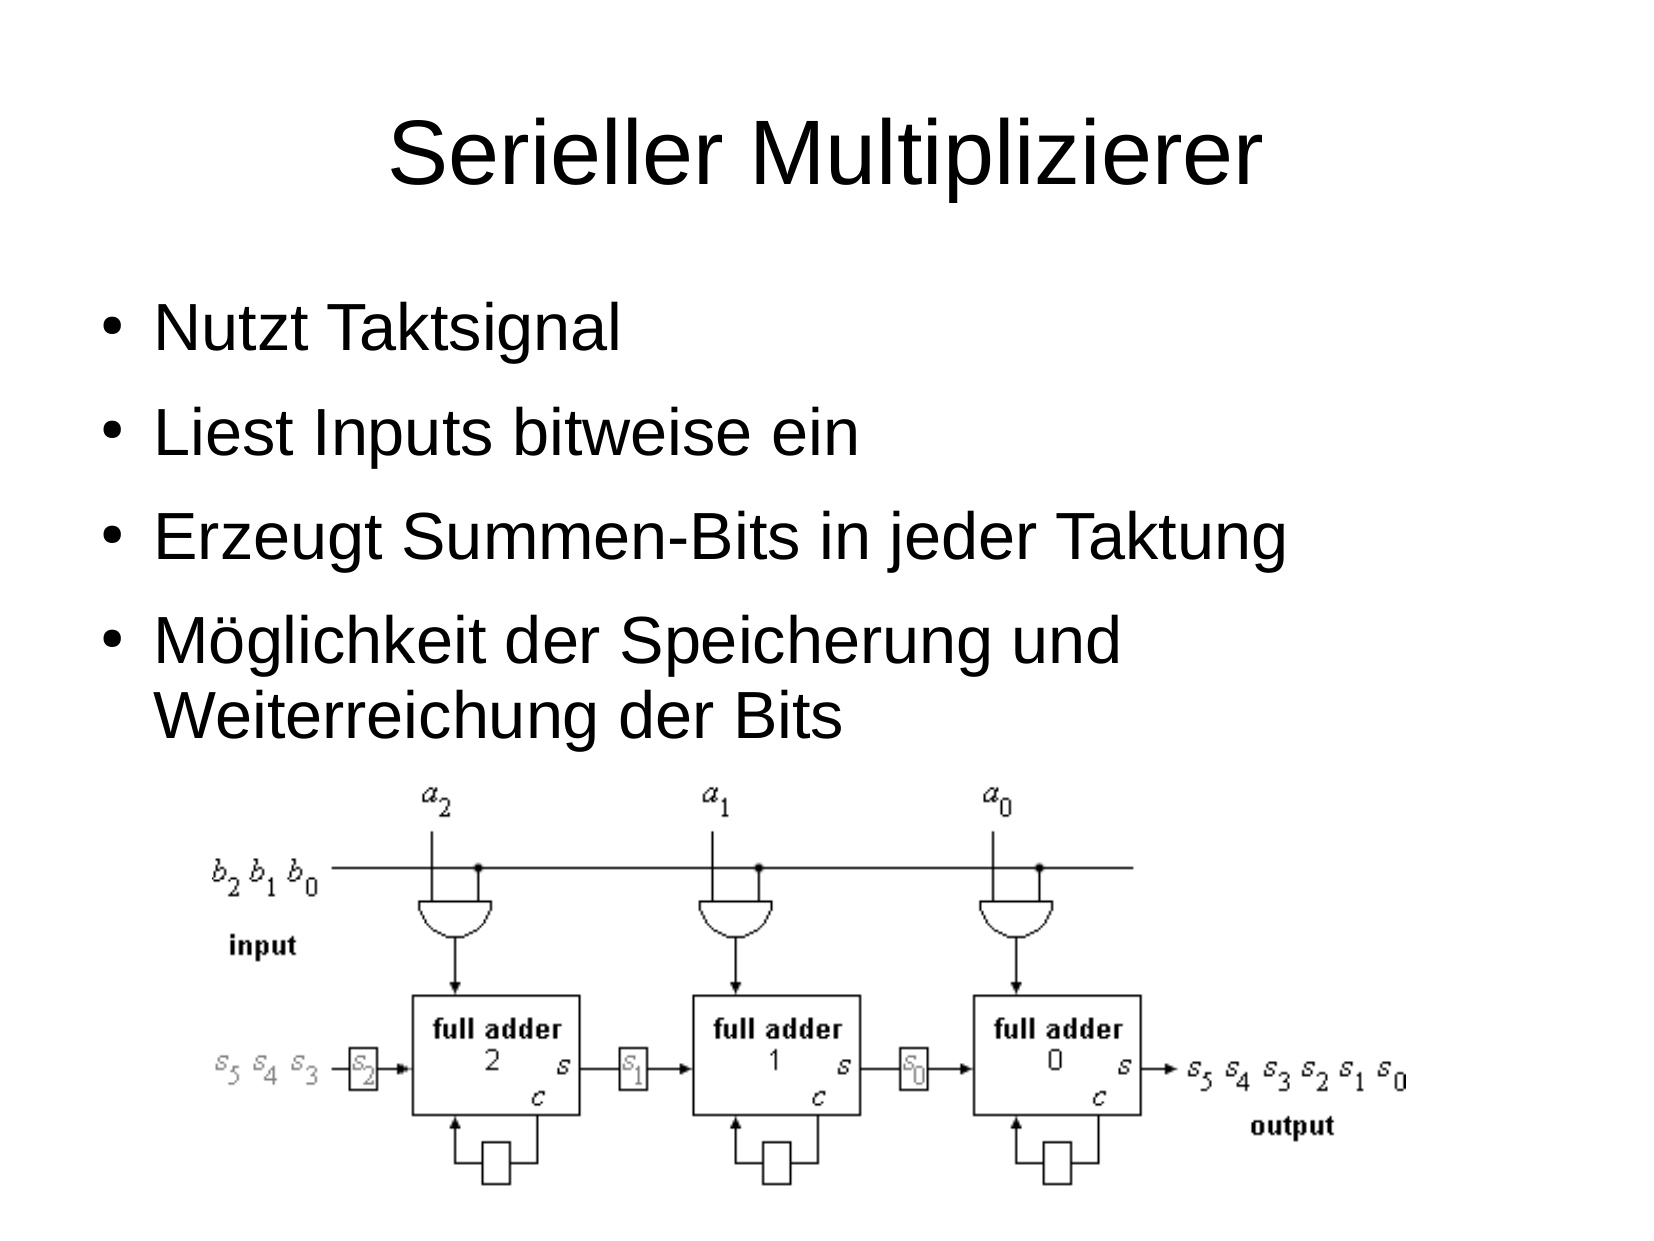

# Serieller Multiplizierer
Nutzt Taktsignal
Liest Inputs bitweise ein
Erzeugt Summen-Bits in jeder Taktung
Möglichkeit der Speicherung und Weiterreichung der Bits